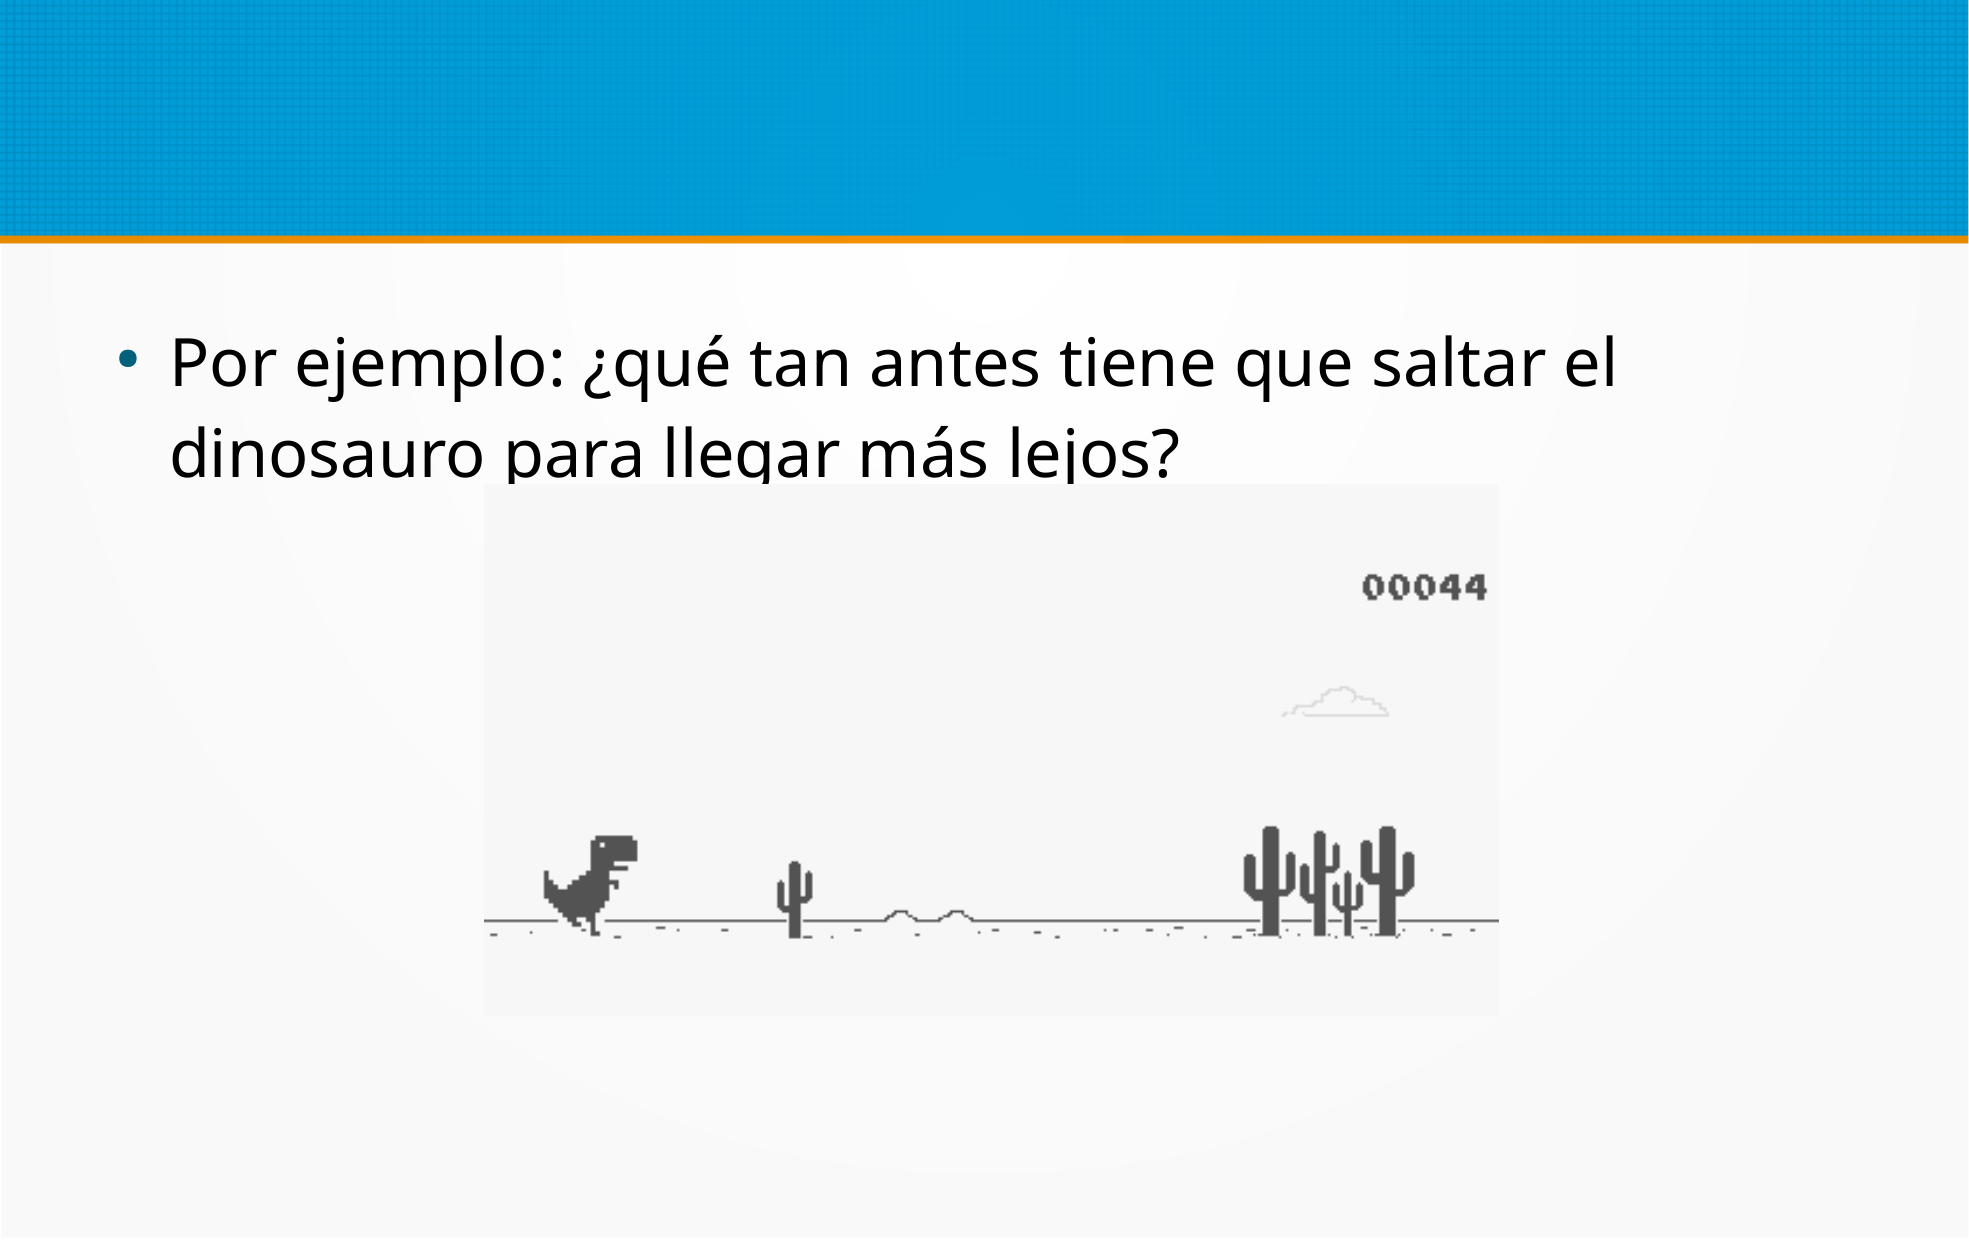

#
Por ejemplo: ¿qué tan antes tiene que saltar el dinosauro para llegar más lejos?